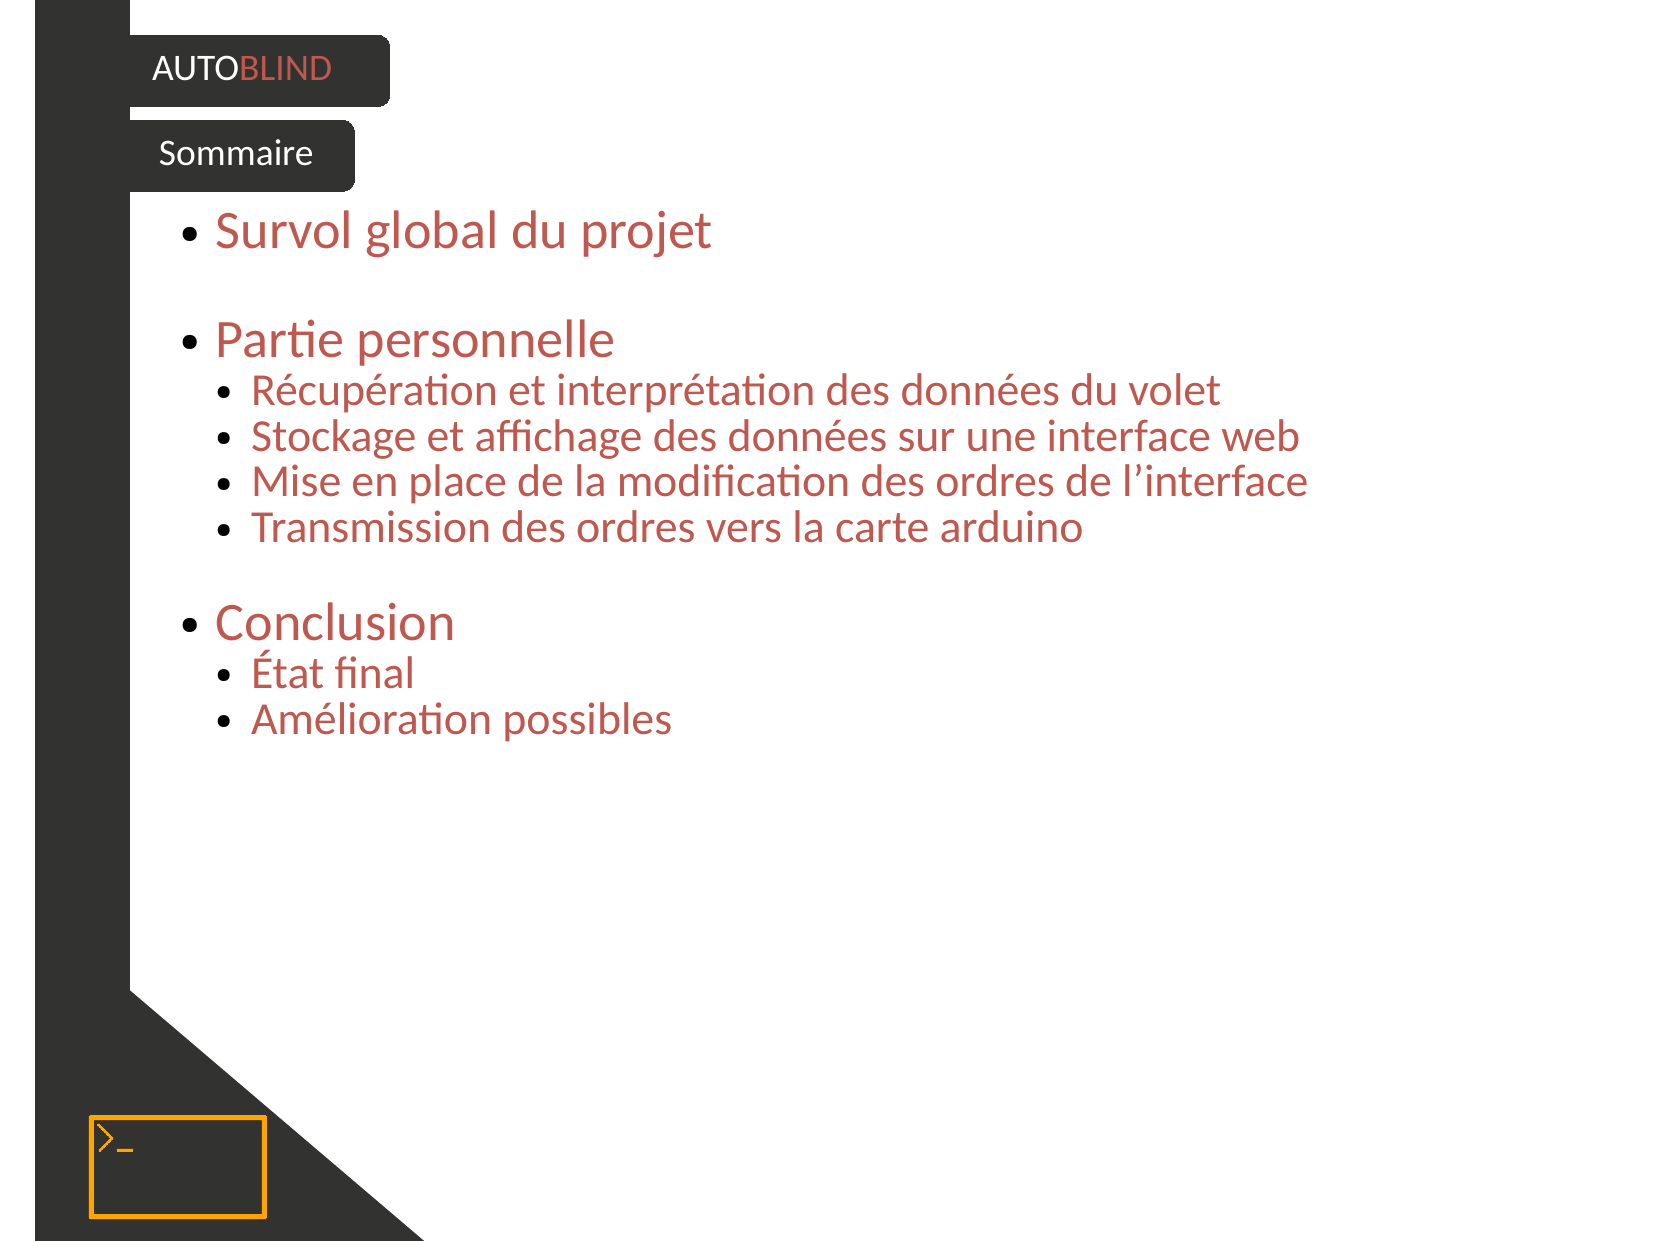

AUTOBLIND
Sommaire
Survol global du projet
Partie personnelle
Récupération et interprétation des données du volet
Stockage et affichage des données sur une interface web
Mise en place de la modification des ordres de l’interface
Transmission des ordres vers la carte arduino
Conclusion
État final
Amélioration possibles